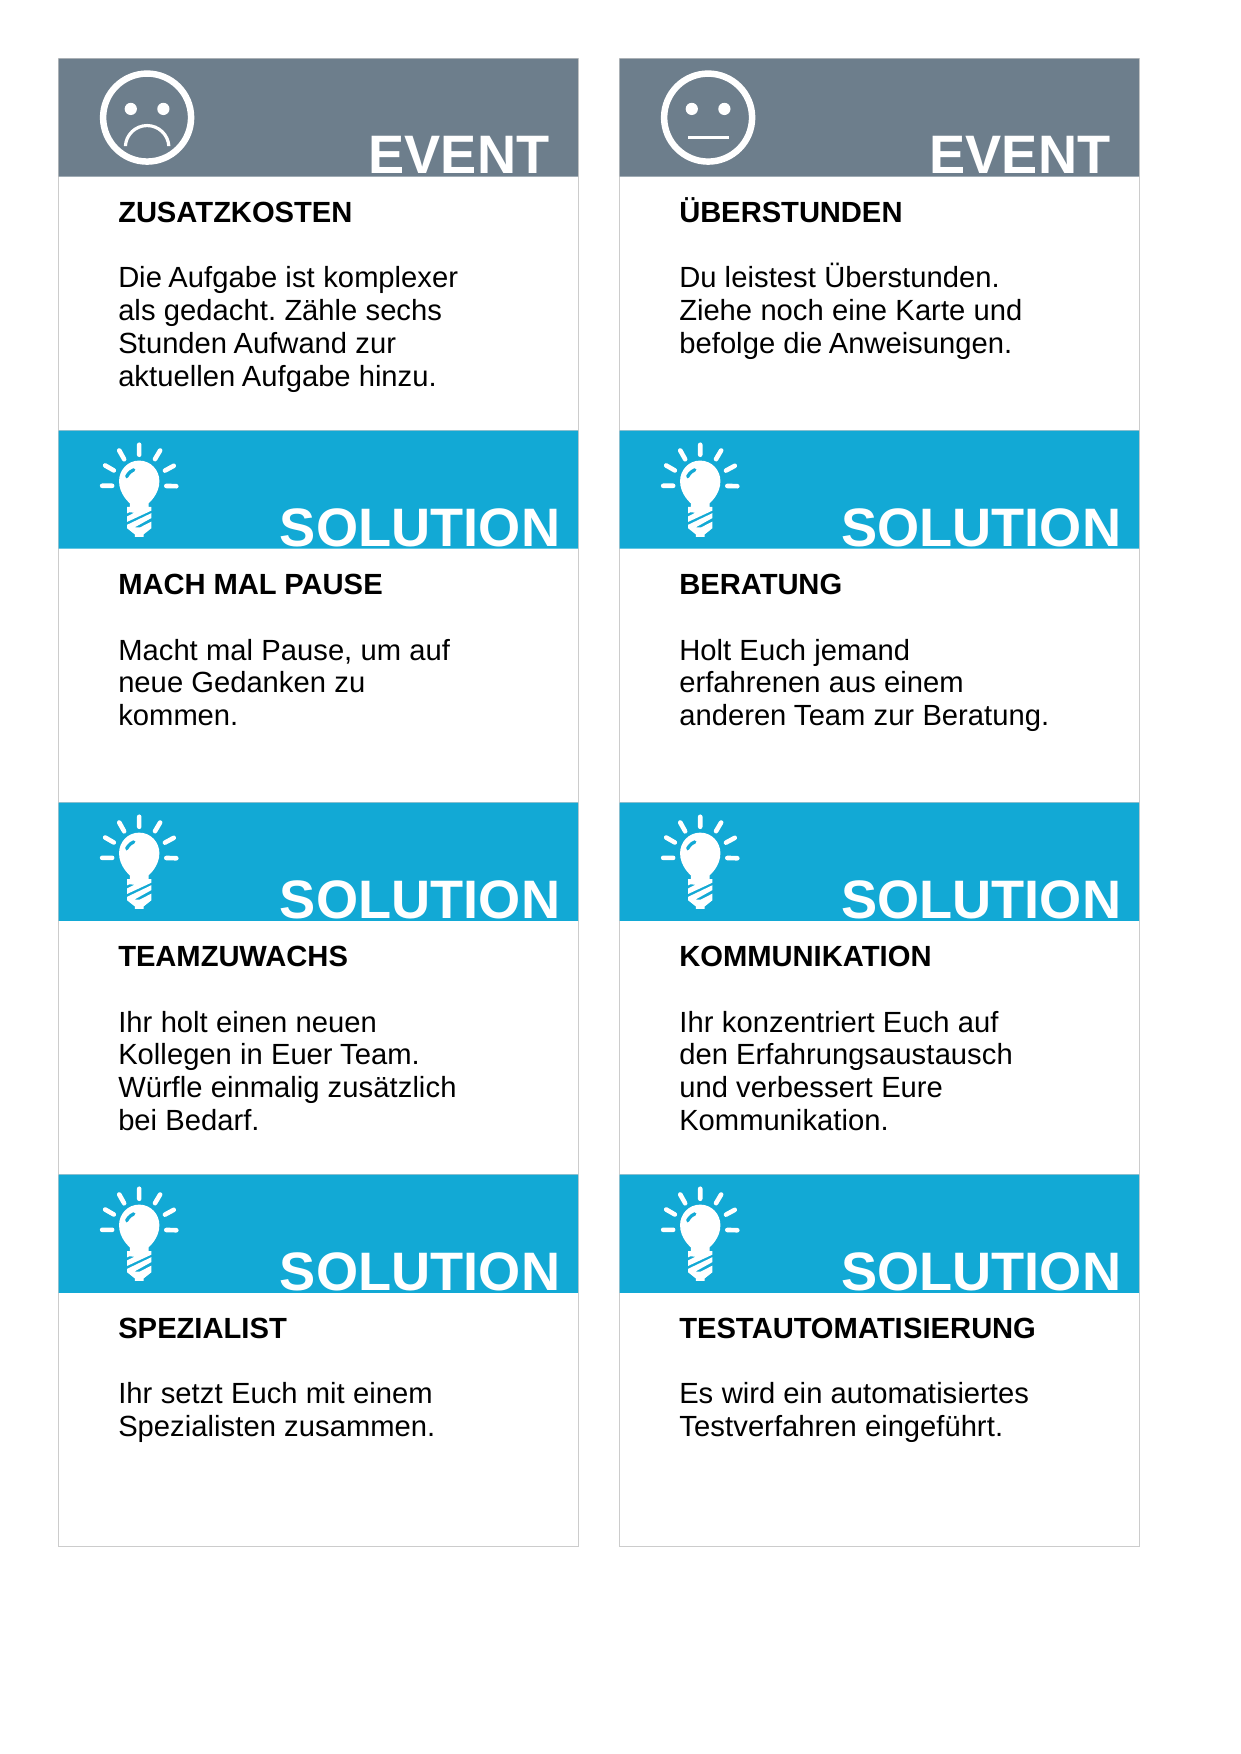

EVENT
EVENT
ZUSATZKOSTEN
Die Aufgabe ist komplexer als gedacht. Zähle sechs Stunden Aufwand zur aktuellen Aufgabe hinzu.
ÜBERSTUNDEN
Du leistest Überstunden. Ziehe noch eine Karte und befolge die Anweisungen.
SOLUTION
SOLUTION
MACH MAL PAUSE
Macht mal Pause, um auf neue Gedanken zu kommen.
BERATUNG
Holt Euch jemand erfahrenen aus einem anderen Team zur Beratung.
SOLUTION
SOLUTION
TEAMZUWACHS
Ihr holt einen neuen Kollegen in Euer Team. Würfle einmalig zusätzlich bei Bedarf.
KOMMUNIKATION
Ihr konzentriert Euch auf den Erfahrungsaustausch und verbessert Eure Kommunikation.
SOLUTION
SOLUTION
SOLUTION
SOLUTION
SPEZIALIST
Ihr setzt Euch mit einem Spezialisten zusammen.
TESTAUTOMATISIERUNG
Es wird ein automatisiertes Testverfahren eingeführt.